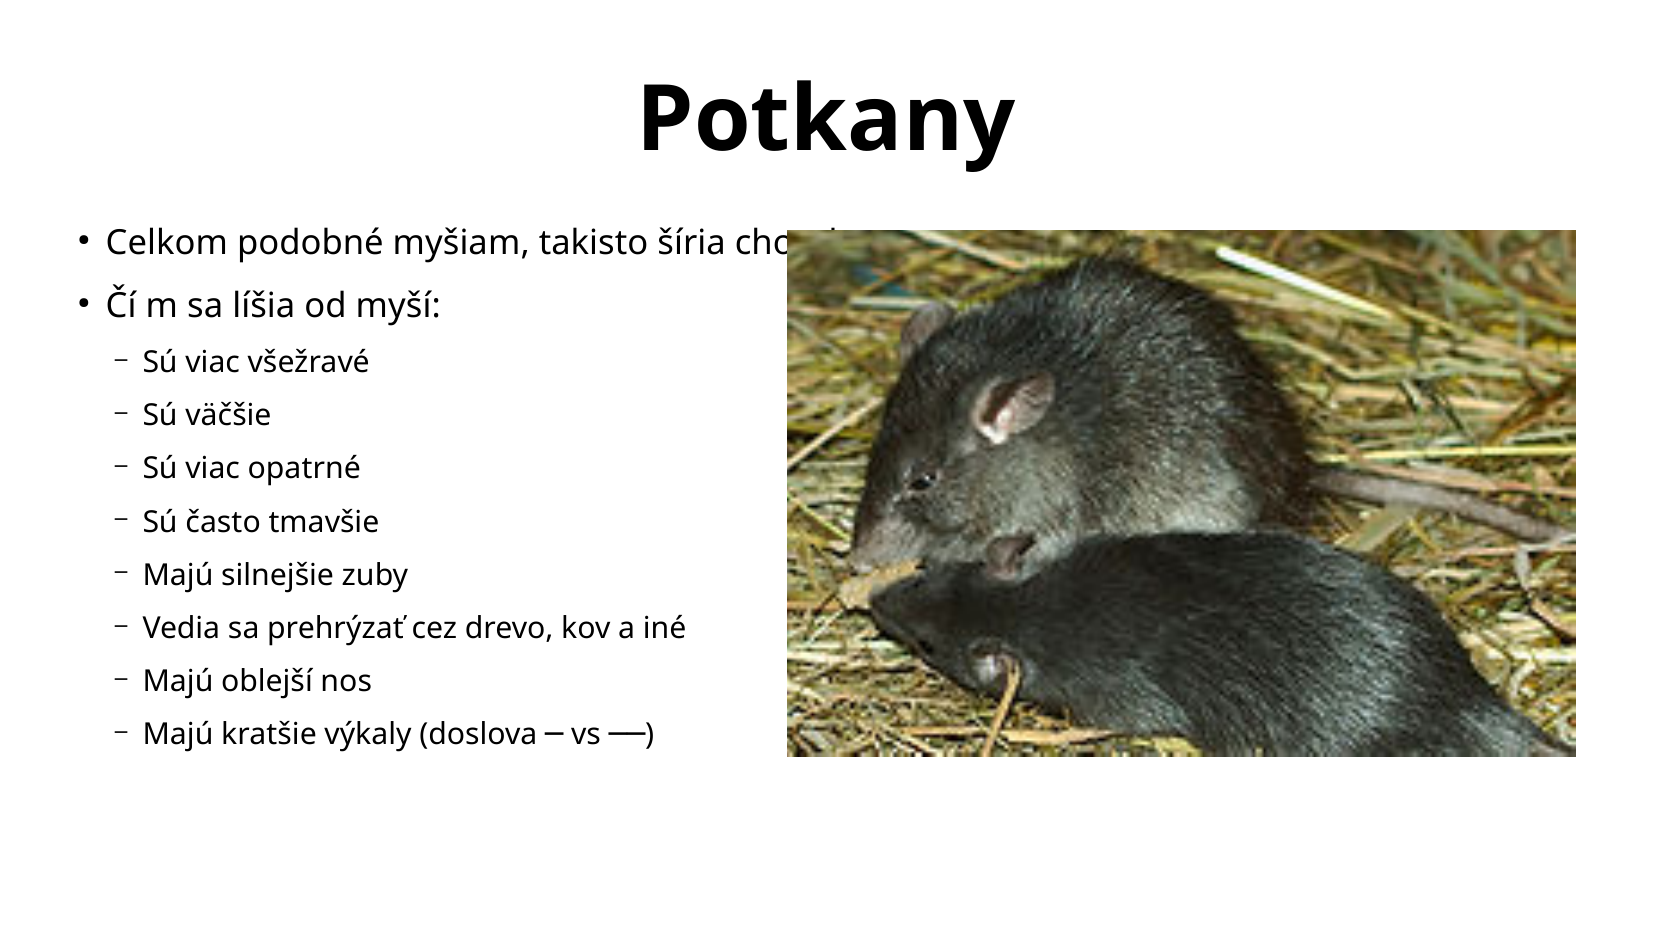

# Potkany
Celkom podobné myšiam, takisto šíria choroby
Čí m sa líšia od myší:
Sú viac všežravé
Sú väčšie
Sú viac opatrné
Sú často tmavšie
Majú silnejšie zuby
Vedia sa prehrýzať cez drevo, kov a iné
Majú oblejší nos
Majú kratšie výkaly (doslova ─ vs ──)